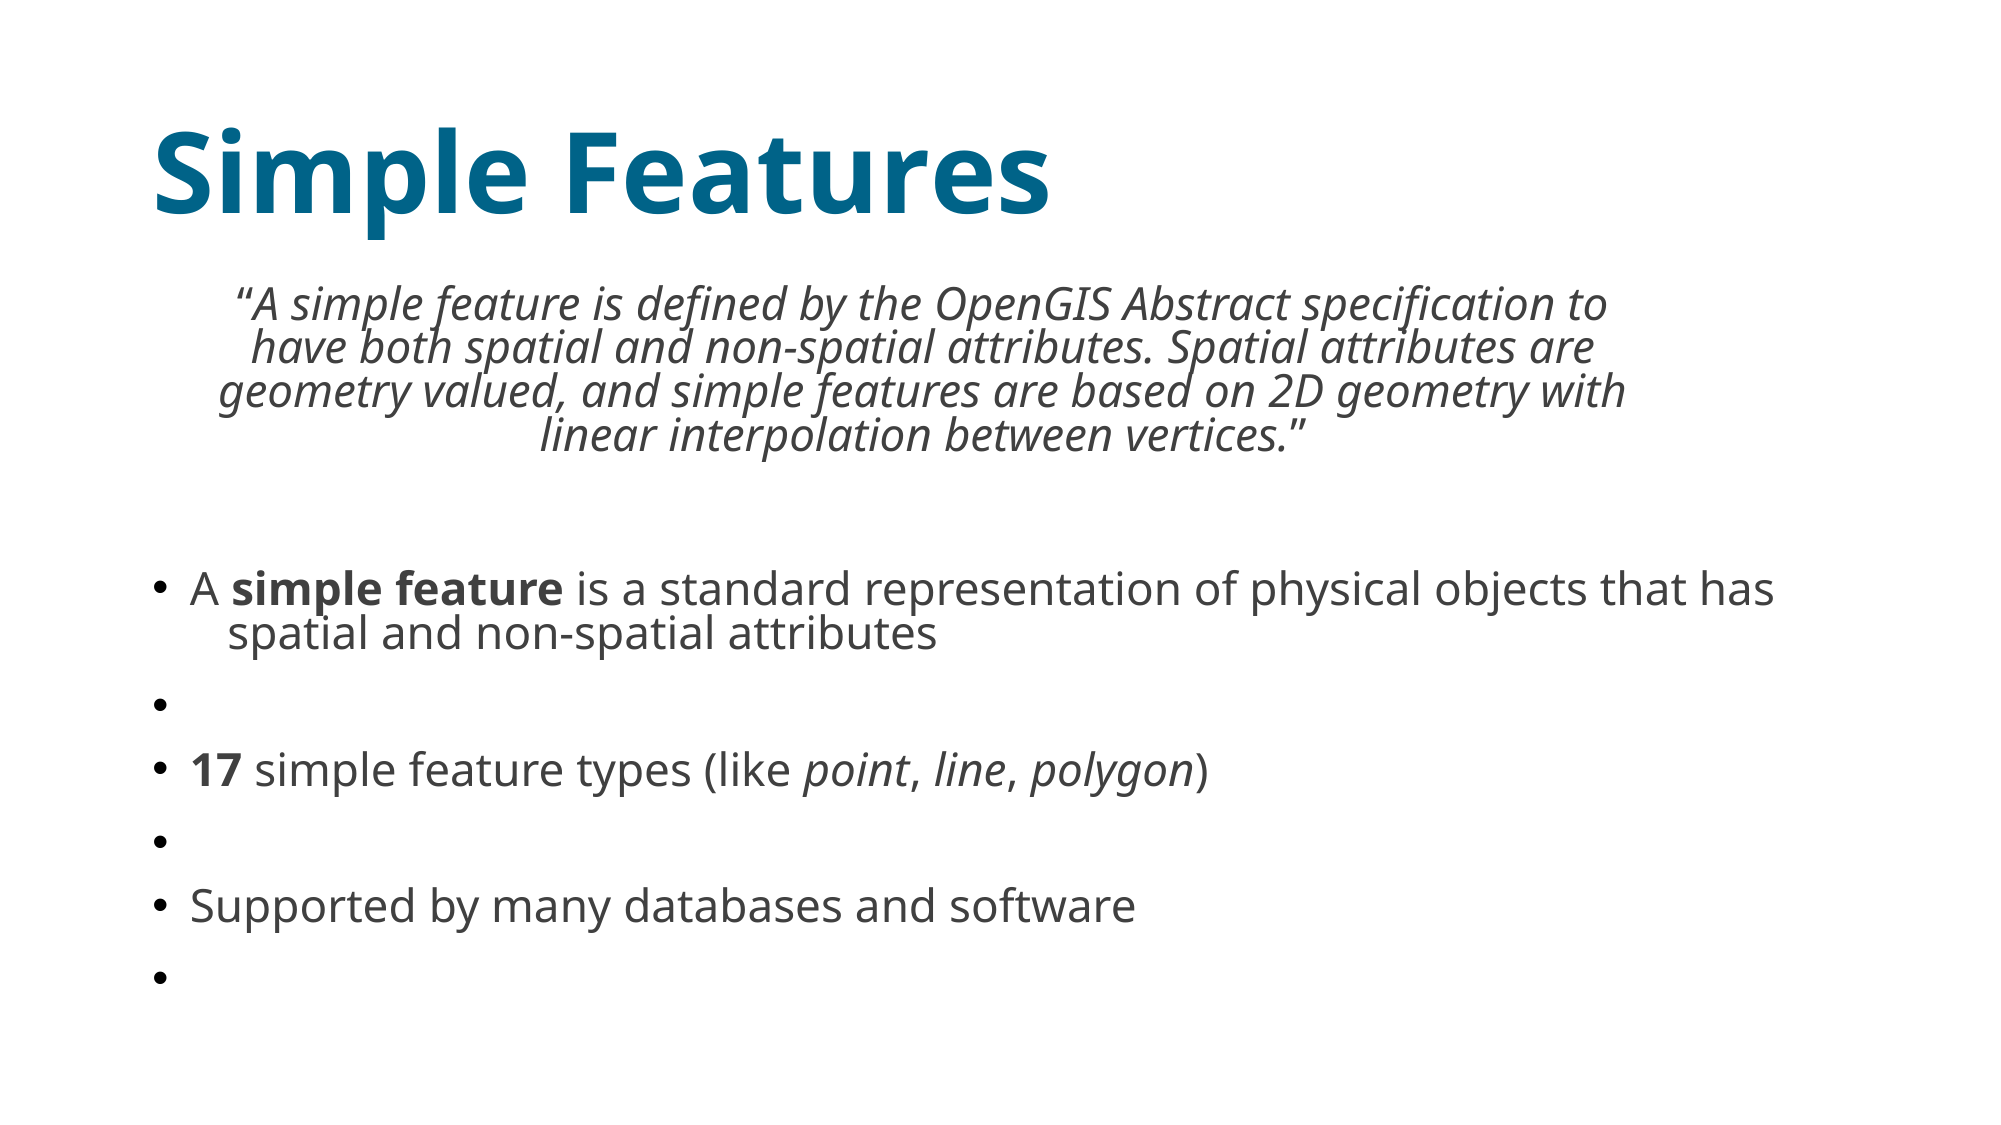

# Simple Features
“A simple feature is defined by the OpenGIS Abstract specification to have both spatial and non-spatial attributes. Spatial attributes are geometry valued, and simple features are based on 2D geometry with linear interpolation between vertices.”
A simple feature is a standard representation of physical objects that has spatial and non-spatial attributes
17 simple feature types (like point, line, polygon)
Supported by many databases and software